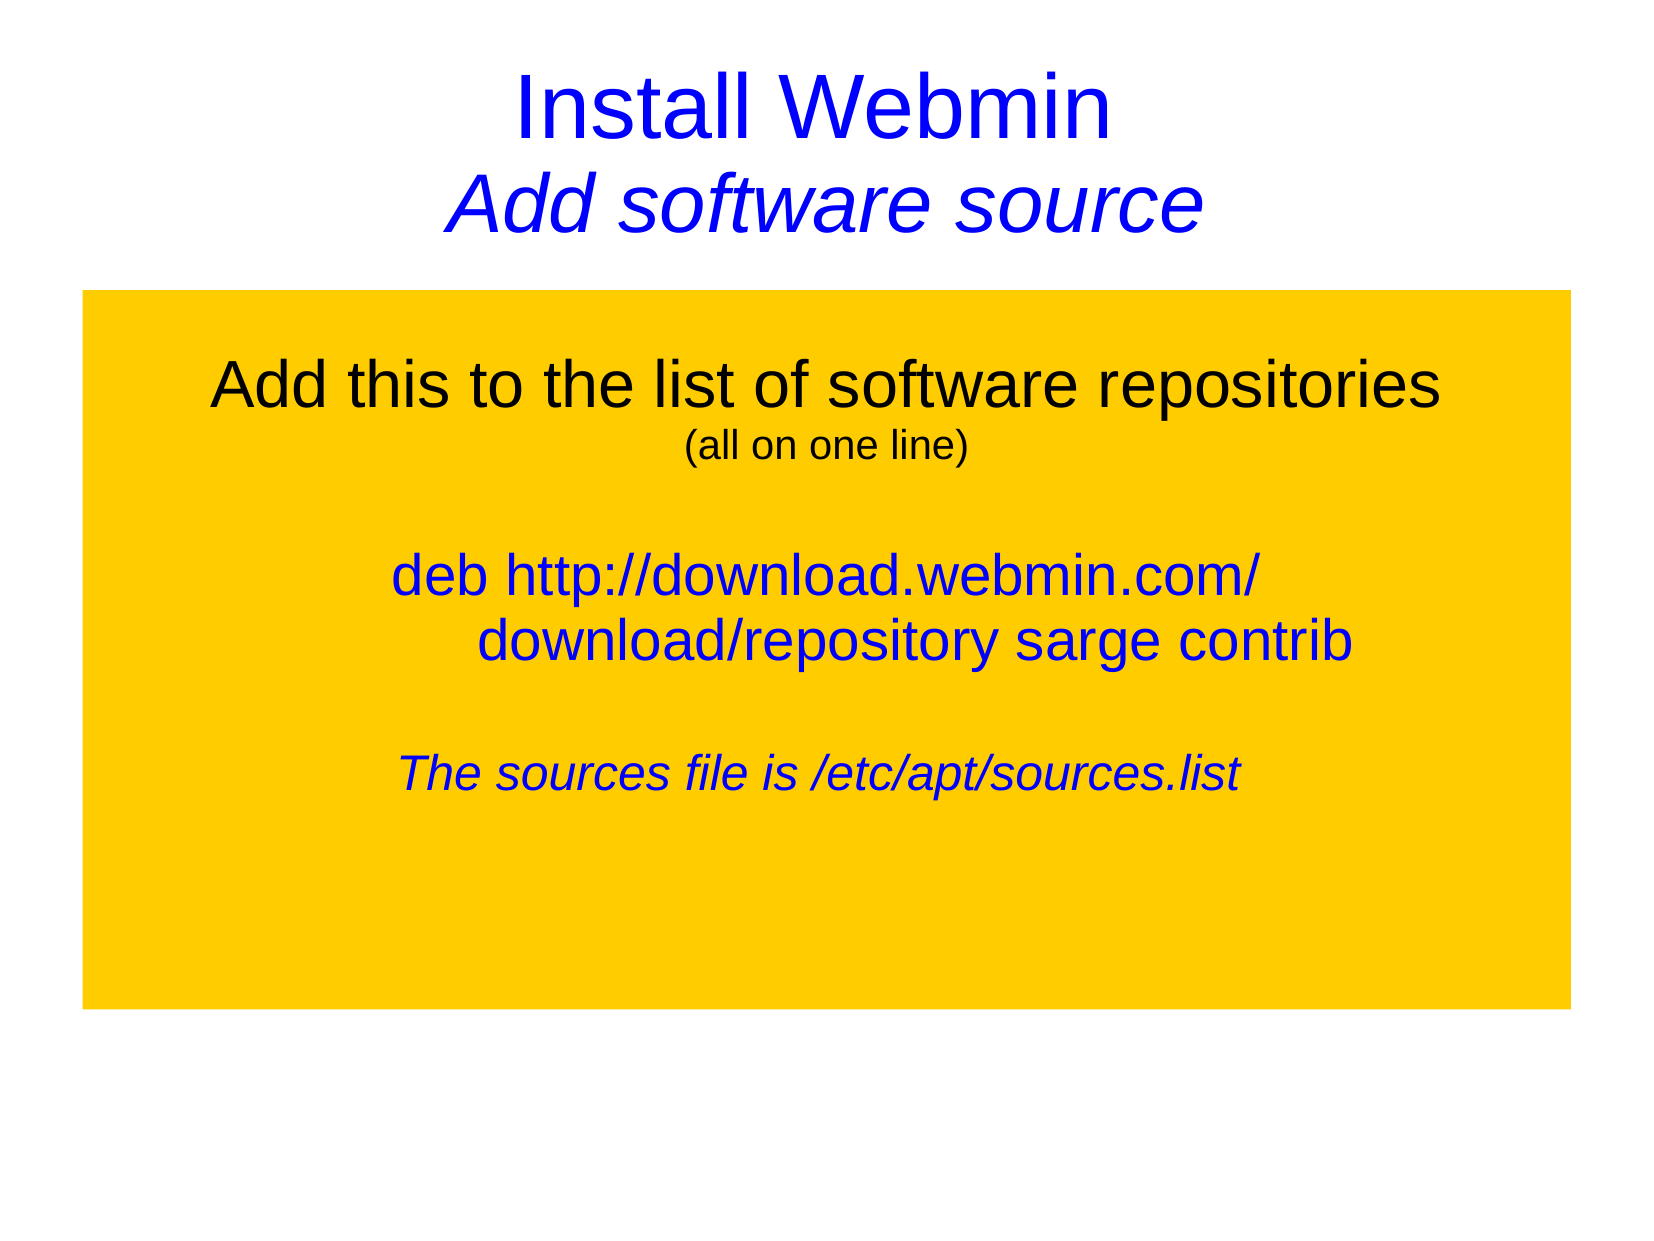

# Install Webmin Add software source
Add this to the list of software repositories
(all on one line)
deb http://download.webmin.com/
 download/repository sarge contrib
The sources file is /etc/apt/sources.list